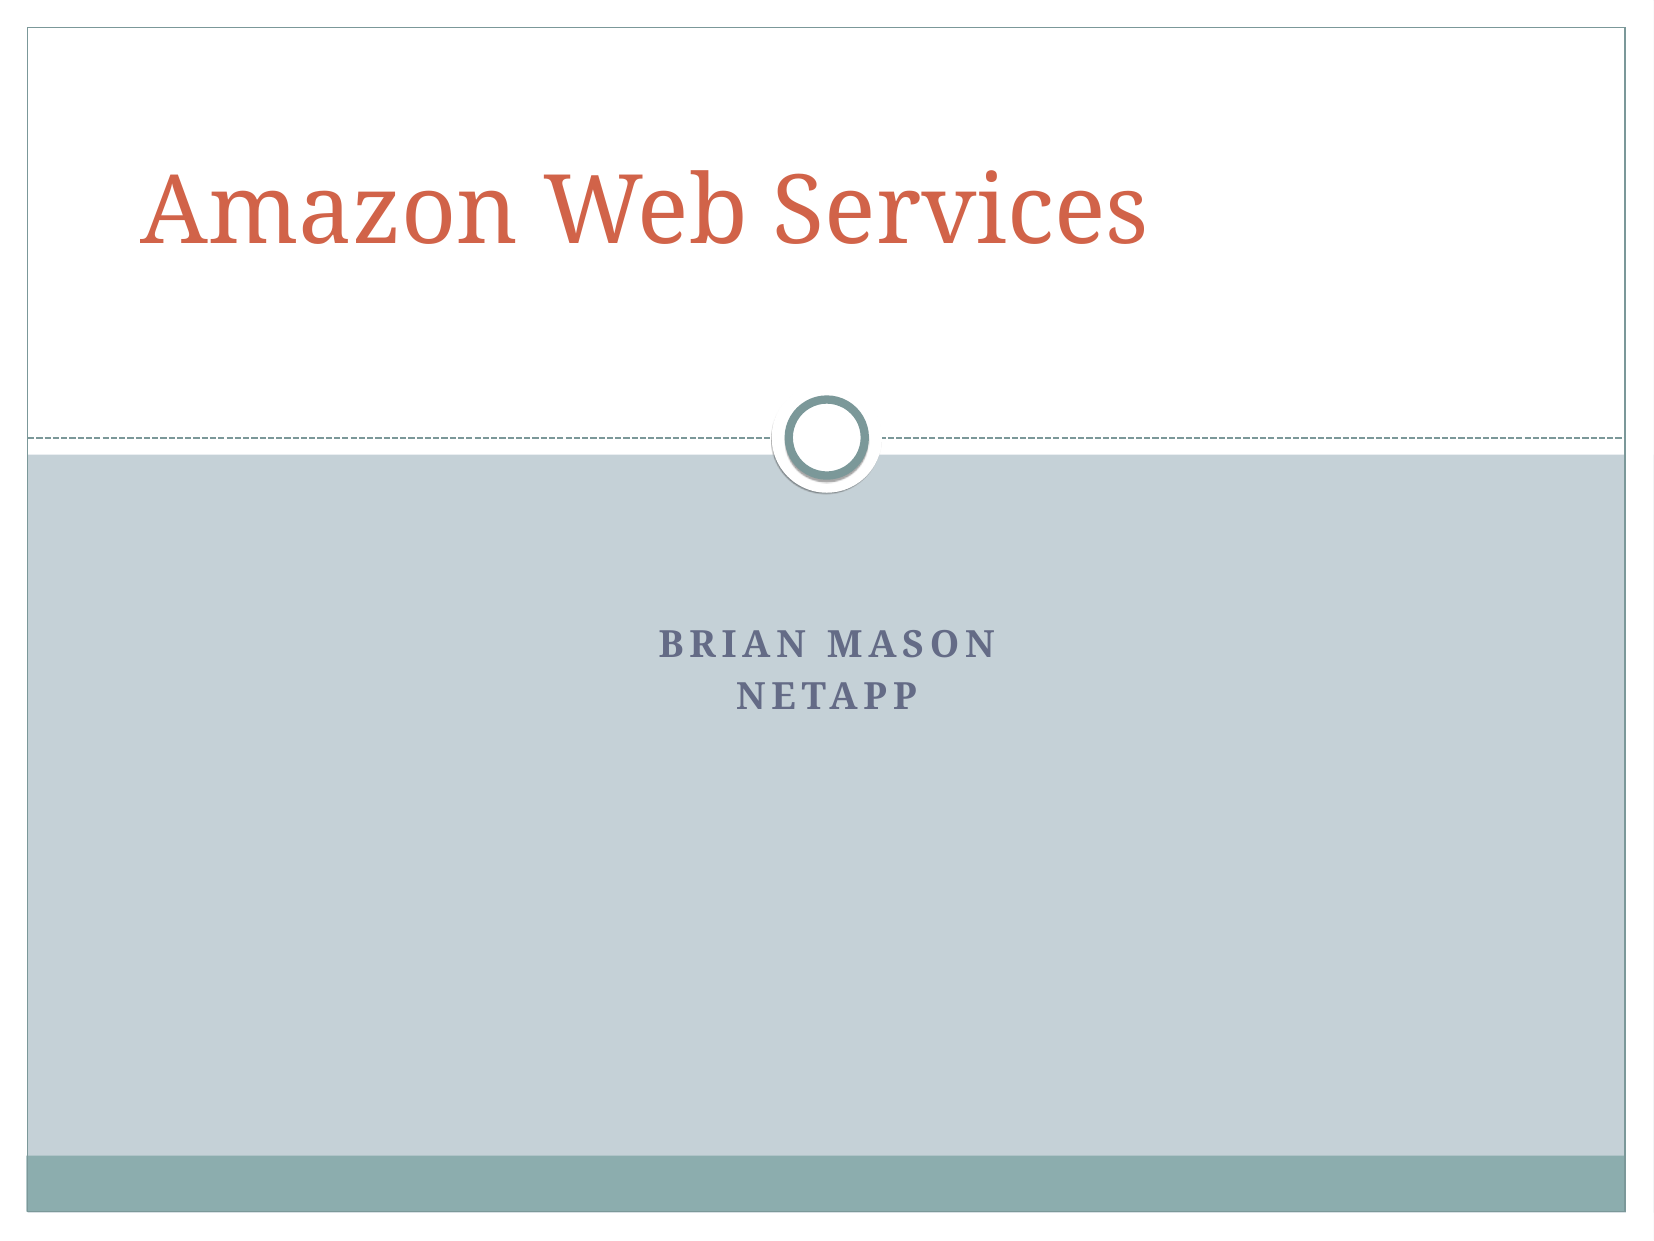

Amazon Web Services
# Brian Mason
Netapp